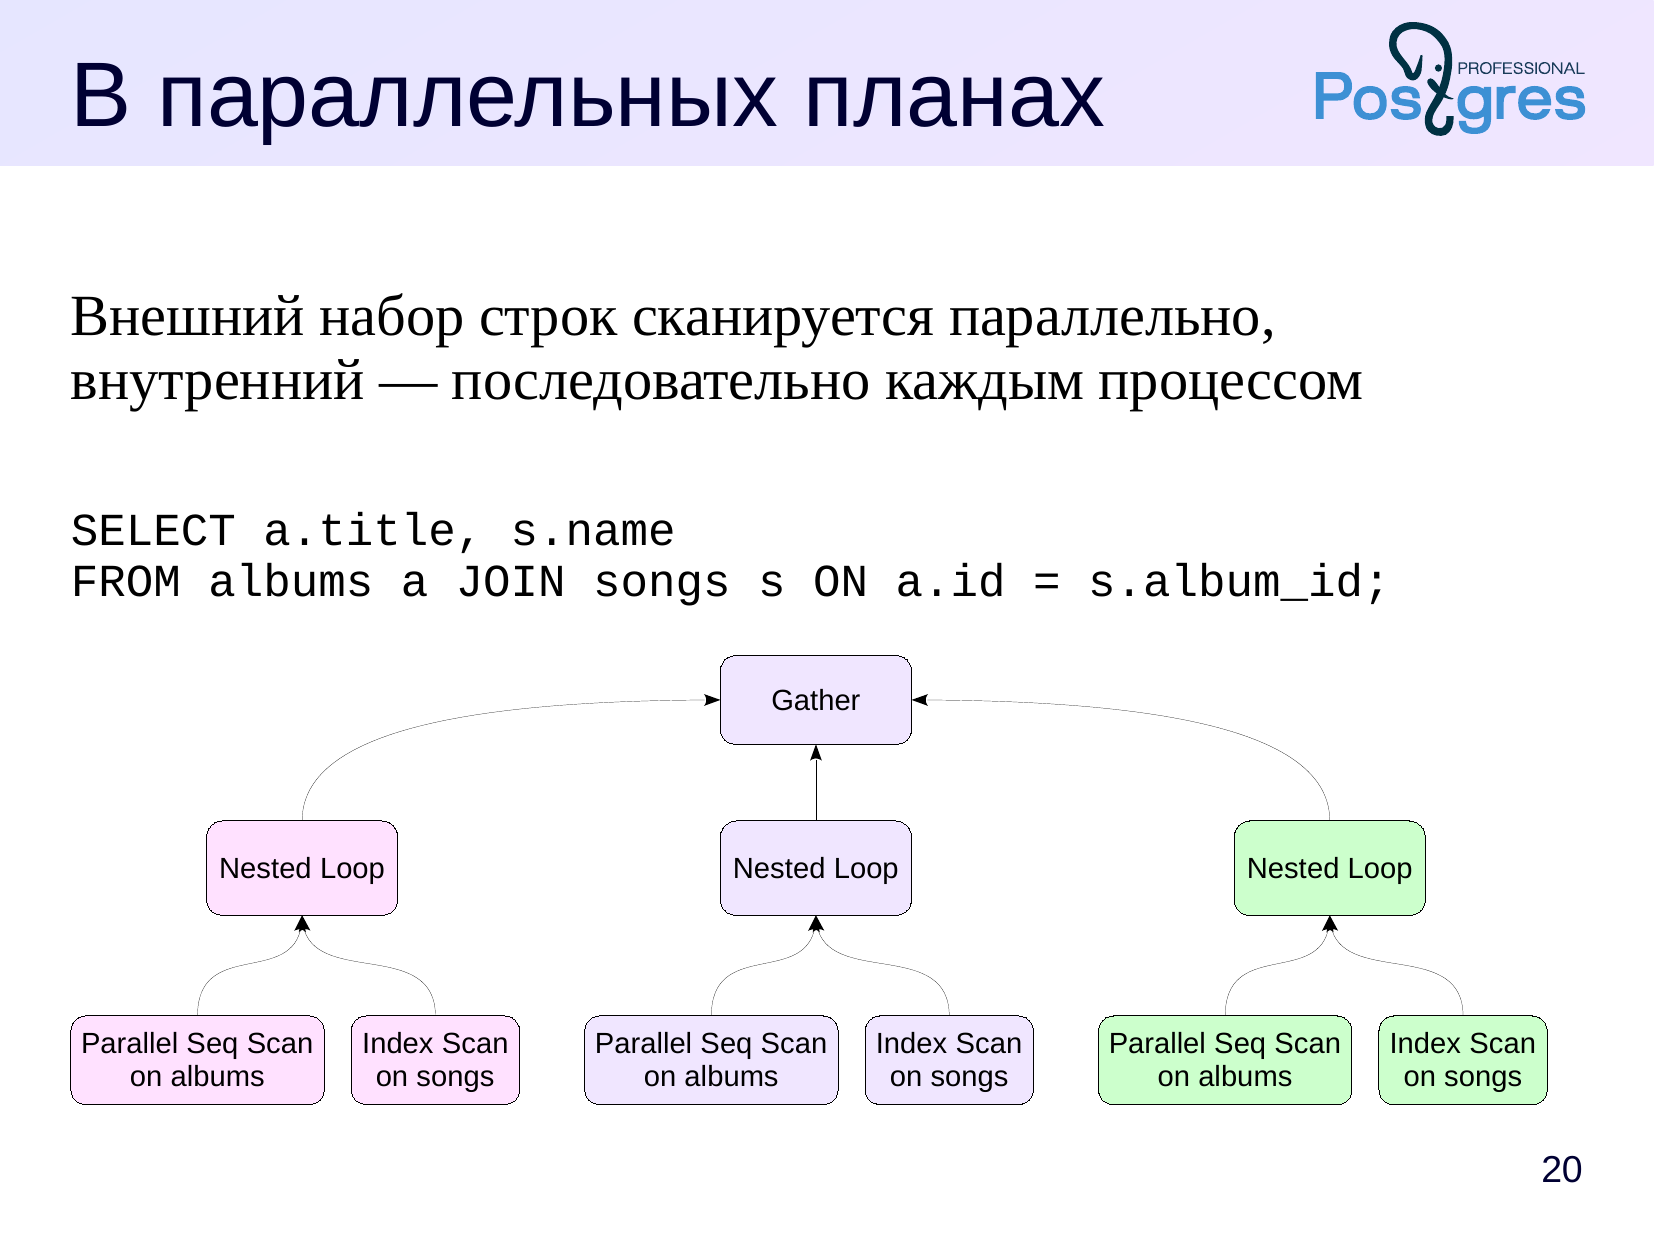

# В параллельных планах
Внешний набор строк сканируется параллельно,
внутренний — последовательно каждым процессом
SELECT a.title, s.name
FROM albums a JOIN songs s ON a.id = s.album_id;
Gather
Nested Loop
Nested Loop
Nested Loop
Parallel Seq Scan
on albums
Index Scan
on songs
Parallel Seq Scan
on albums
Index Scan
on songs
Parallel Seq Scan
on albums
Index Scan
on songs